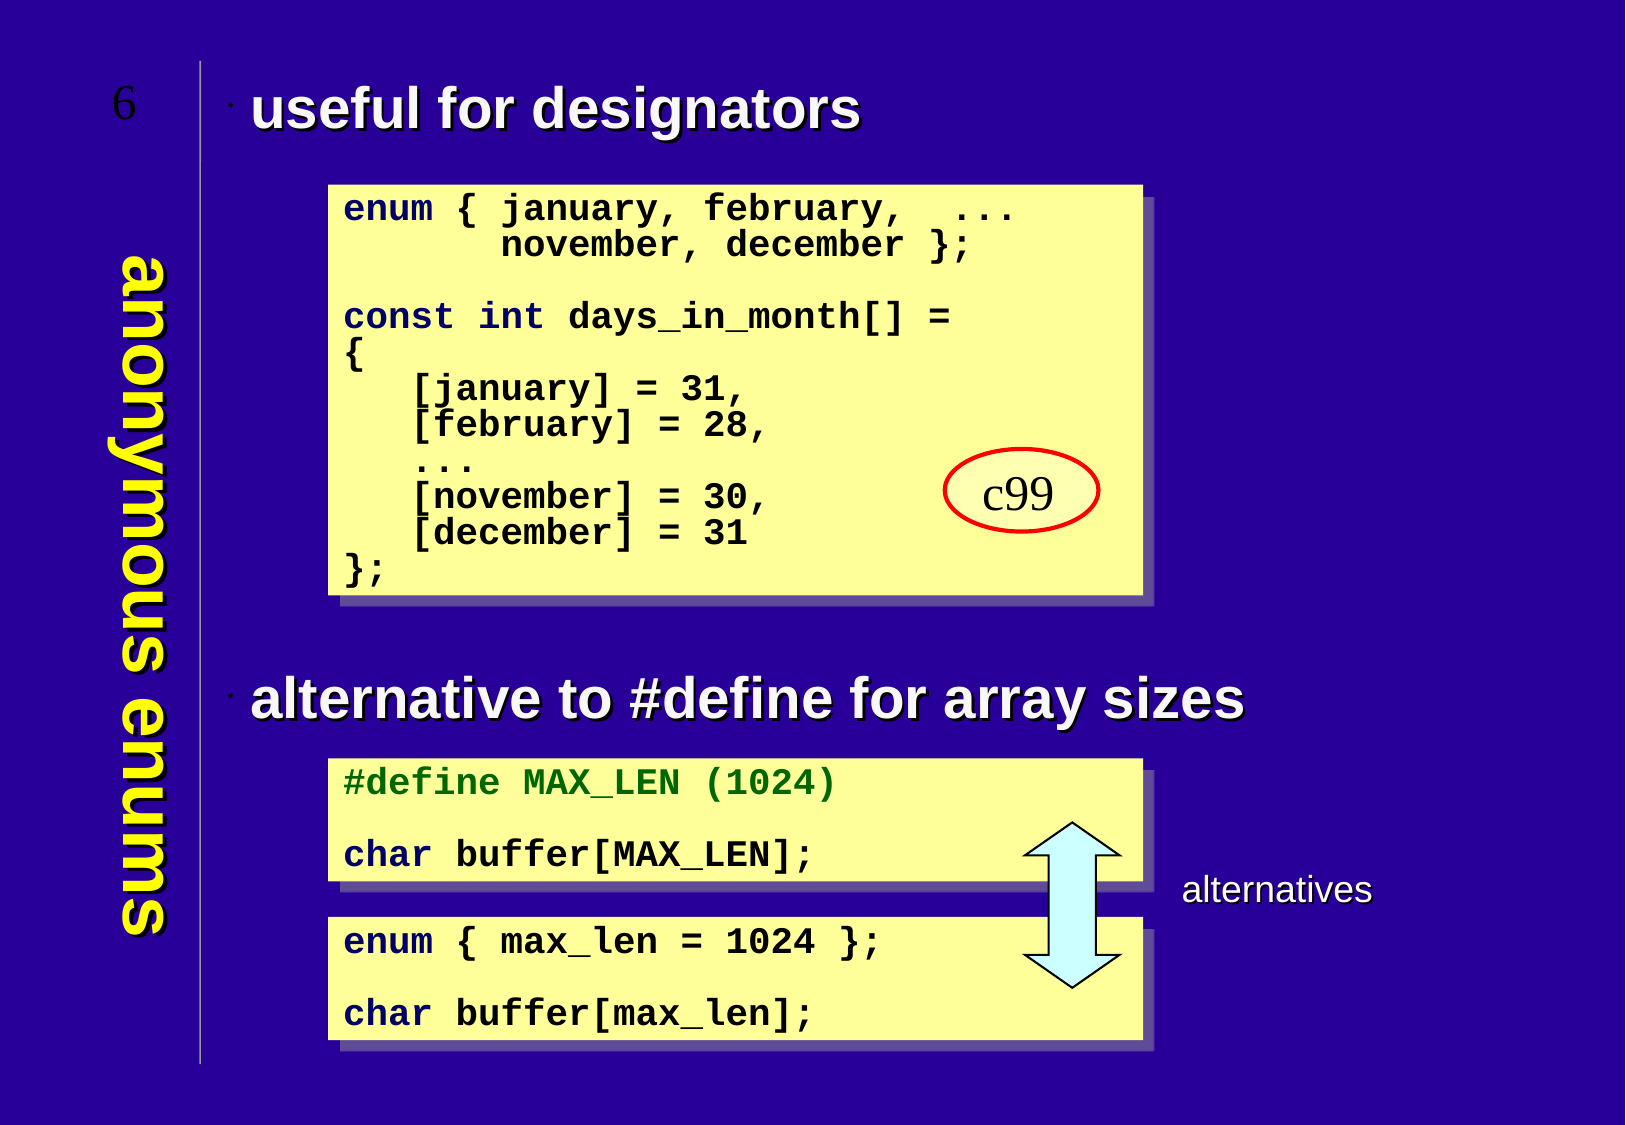

6
 useful for designators
 alternative to #define for array sizes
# anonymous enums
enum { january, february, ...
 november, december };
const int days_in_month[] =
{
 [january] = 31,
 [february] = 28,
 ...
 [november] = 30,
 [december] = 31
};
c99
#define MAX_LEN (1024)
char buffer[MAX_LEN];
alternatives
enum { max_len = 1024 };
char buffer[max_len];